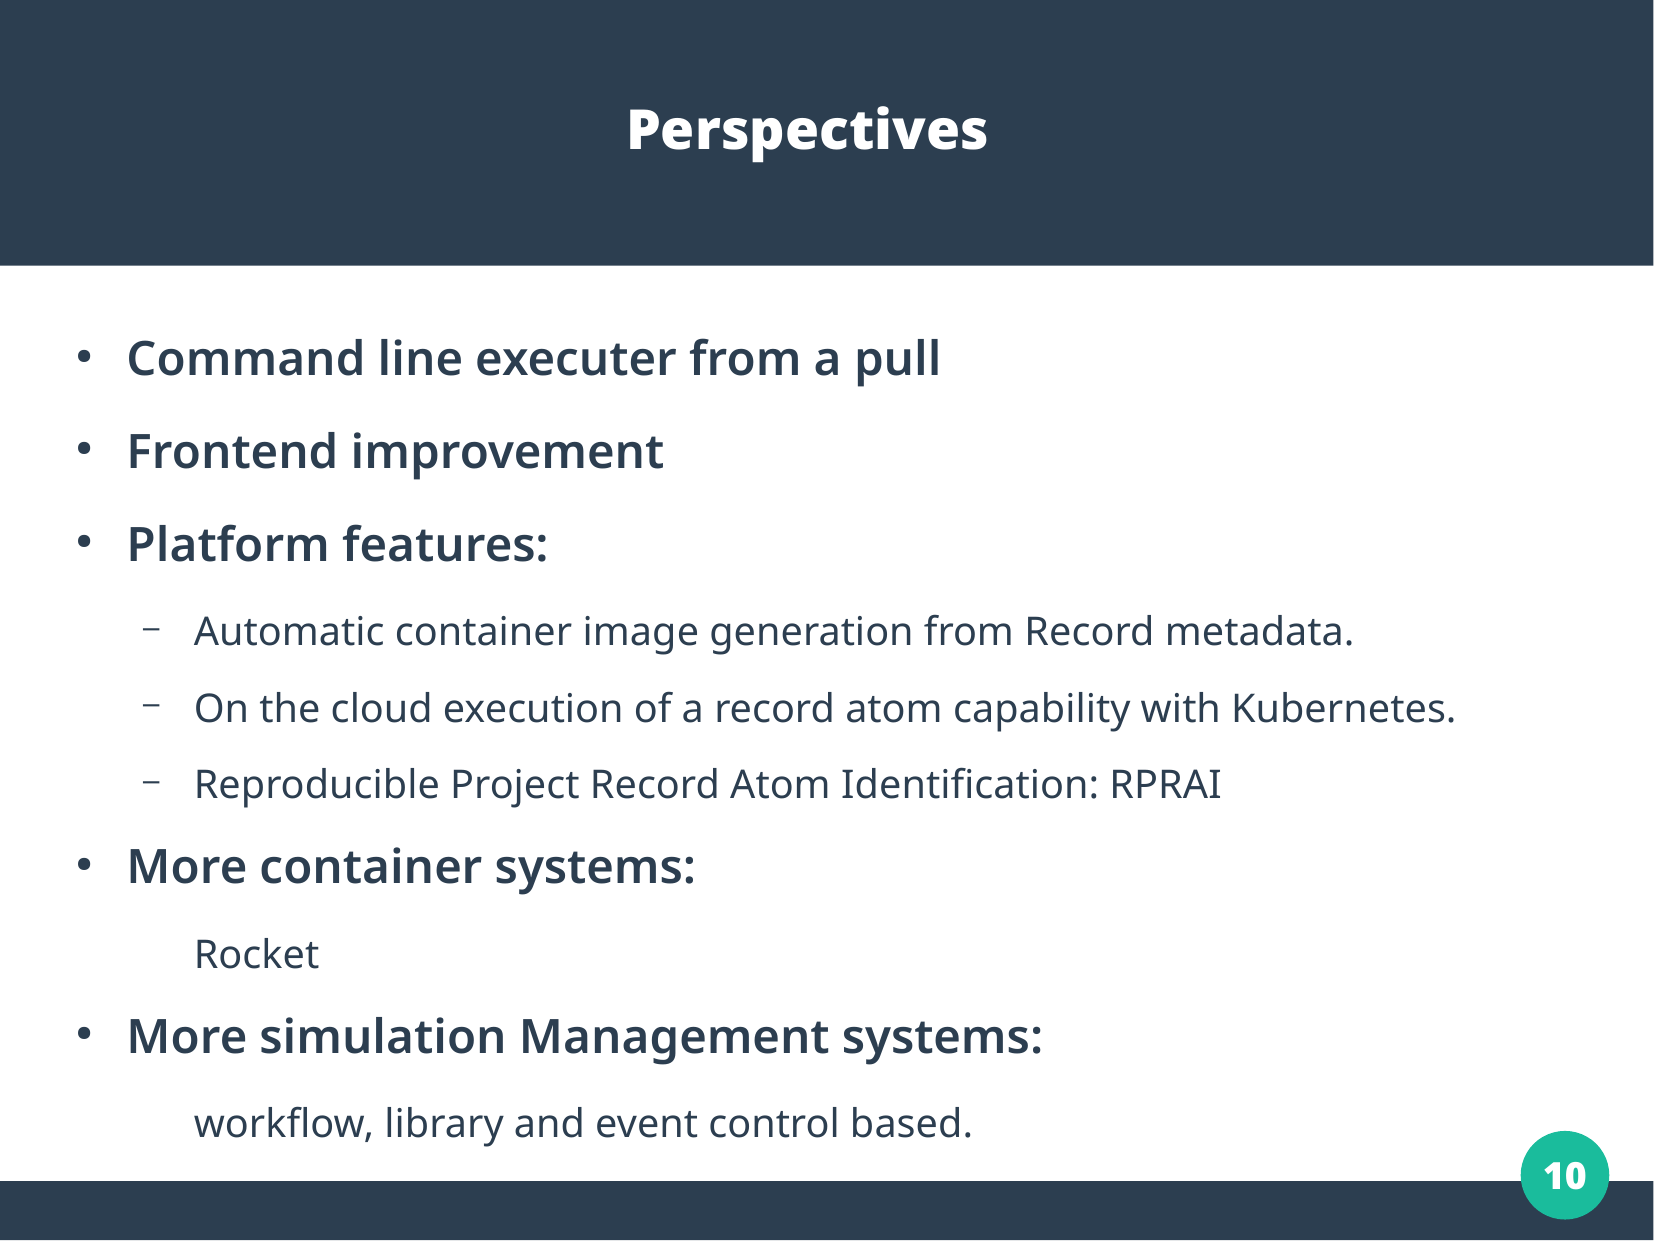

# Perspectives
Command line executer from a pull
Frontend improvement
Platform features:
Automatic container image generation from Record metadata.
On the cloud execution of a record atom capability with Kubernetes.
Reproducible Project Record Atom Identification: RPRAI
More container systems:
Rocket
More simulation Management systems:
workflow, library and event control based.
10